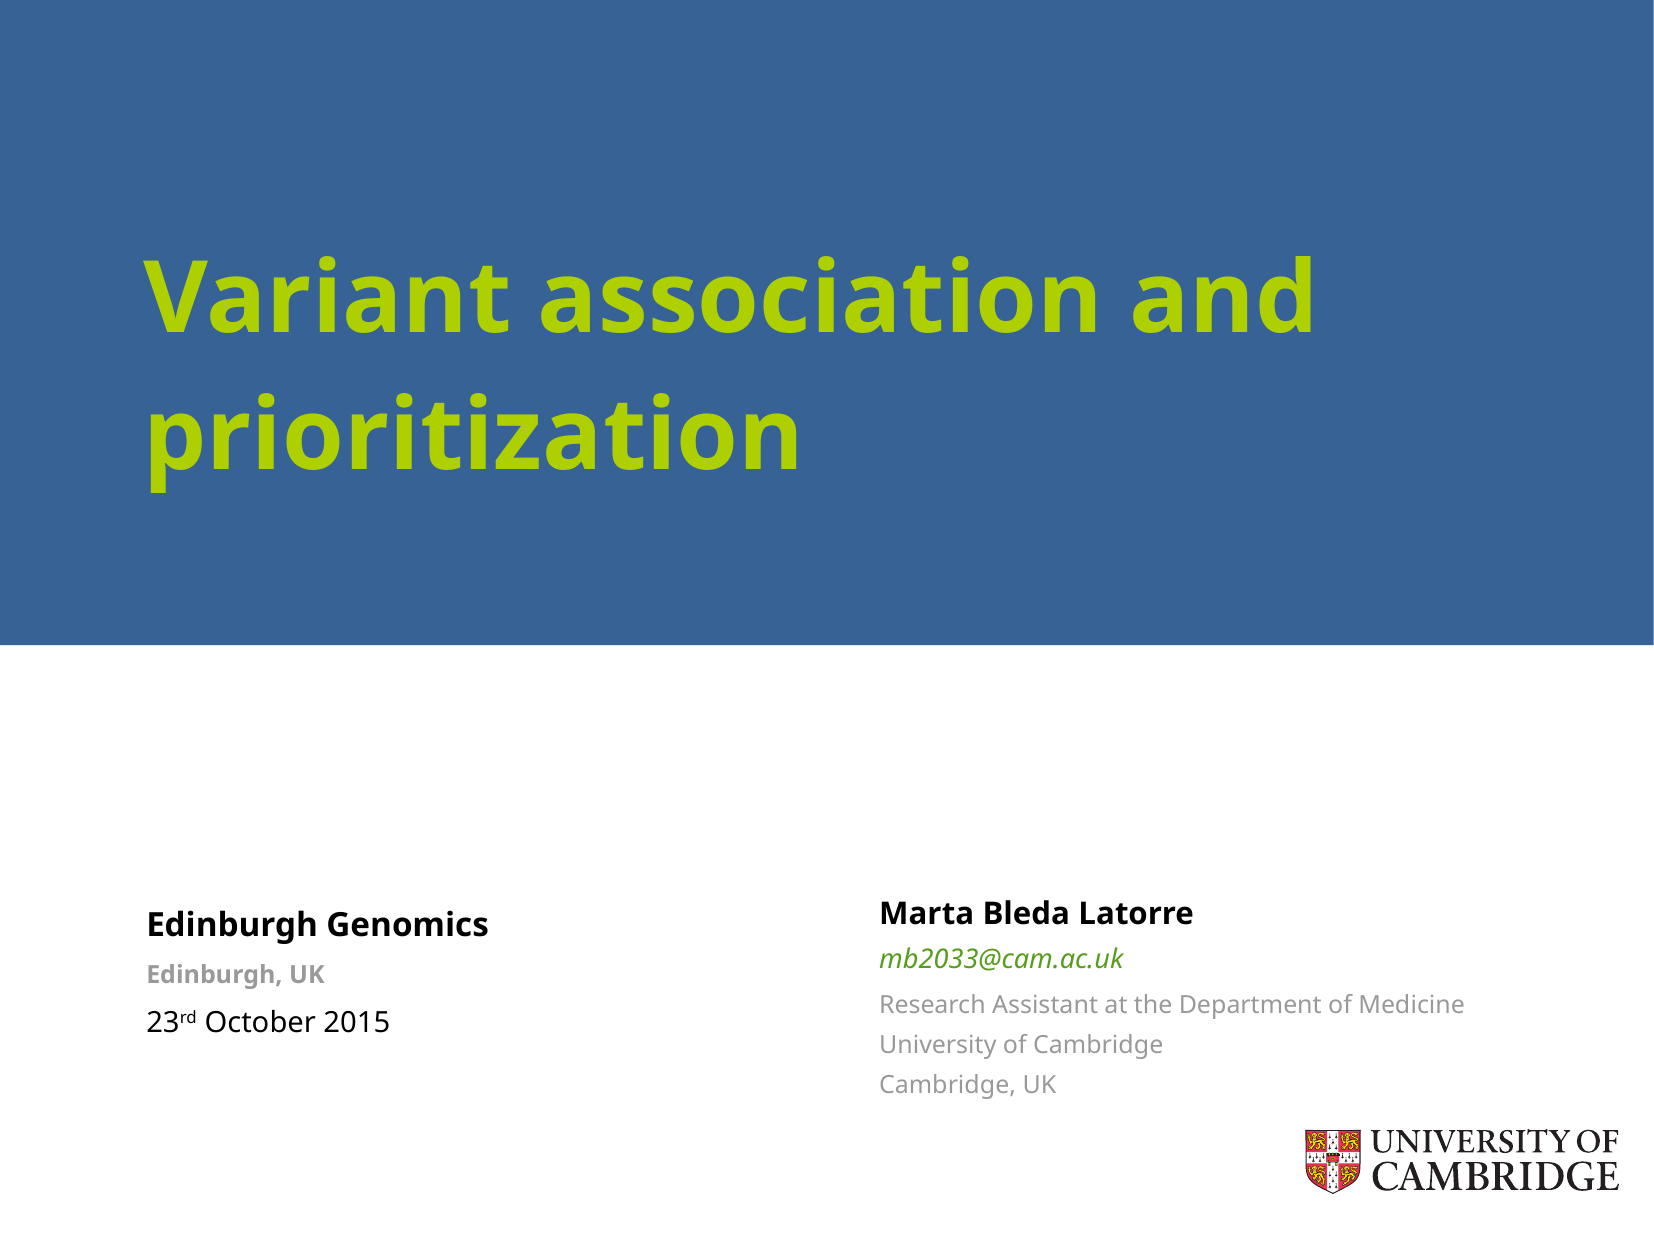

# Variant association and prioritization
Marta Bleda Latorre
mb2033@cam.ac.uk
Research Assistant at the Department of Medicine
University of Cambridge
Cambridge, UK
Edinburgh Genomics
Edinburgh, UK
23rd October 2015